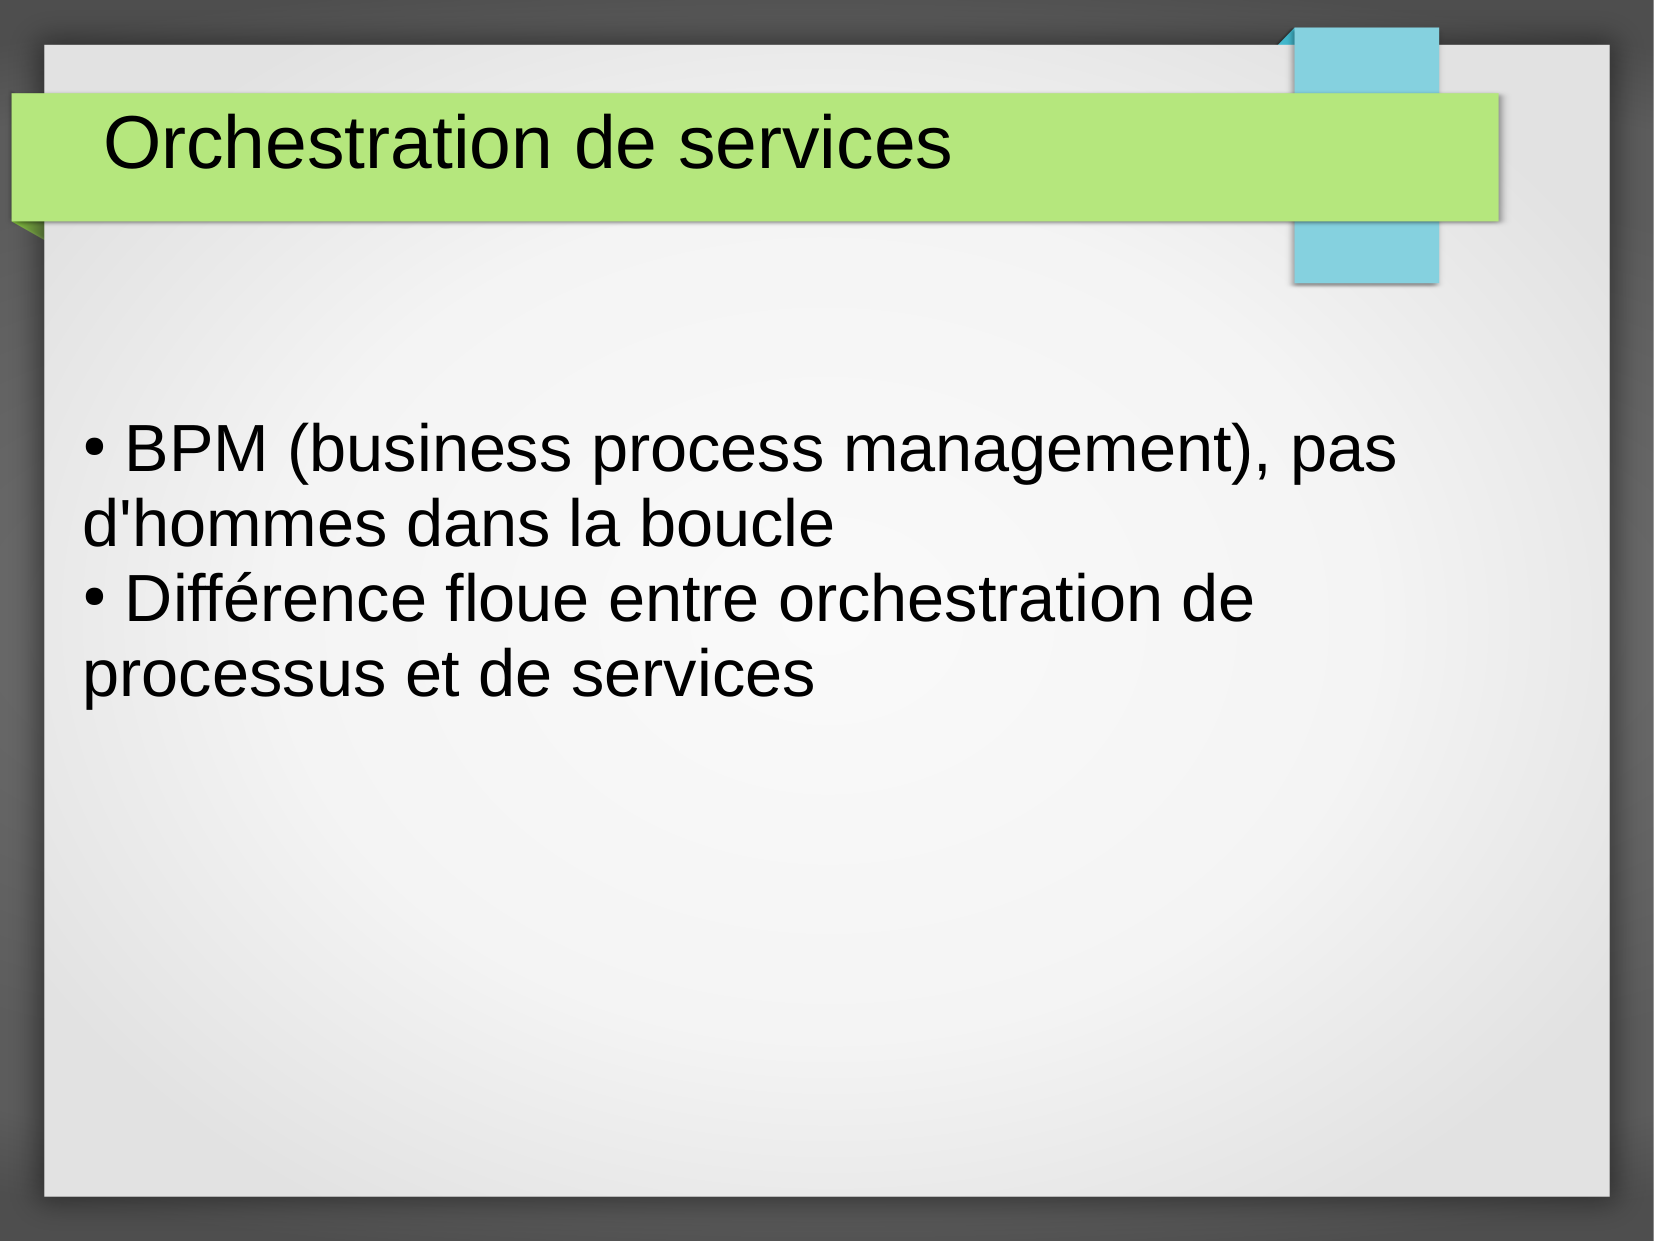

# Orchestration de services
 BPM (business process management), pas d'hommes dans la boucle
 Différence floue entre orchestration de processus et de services